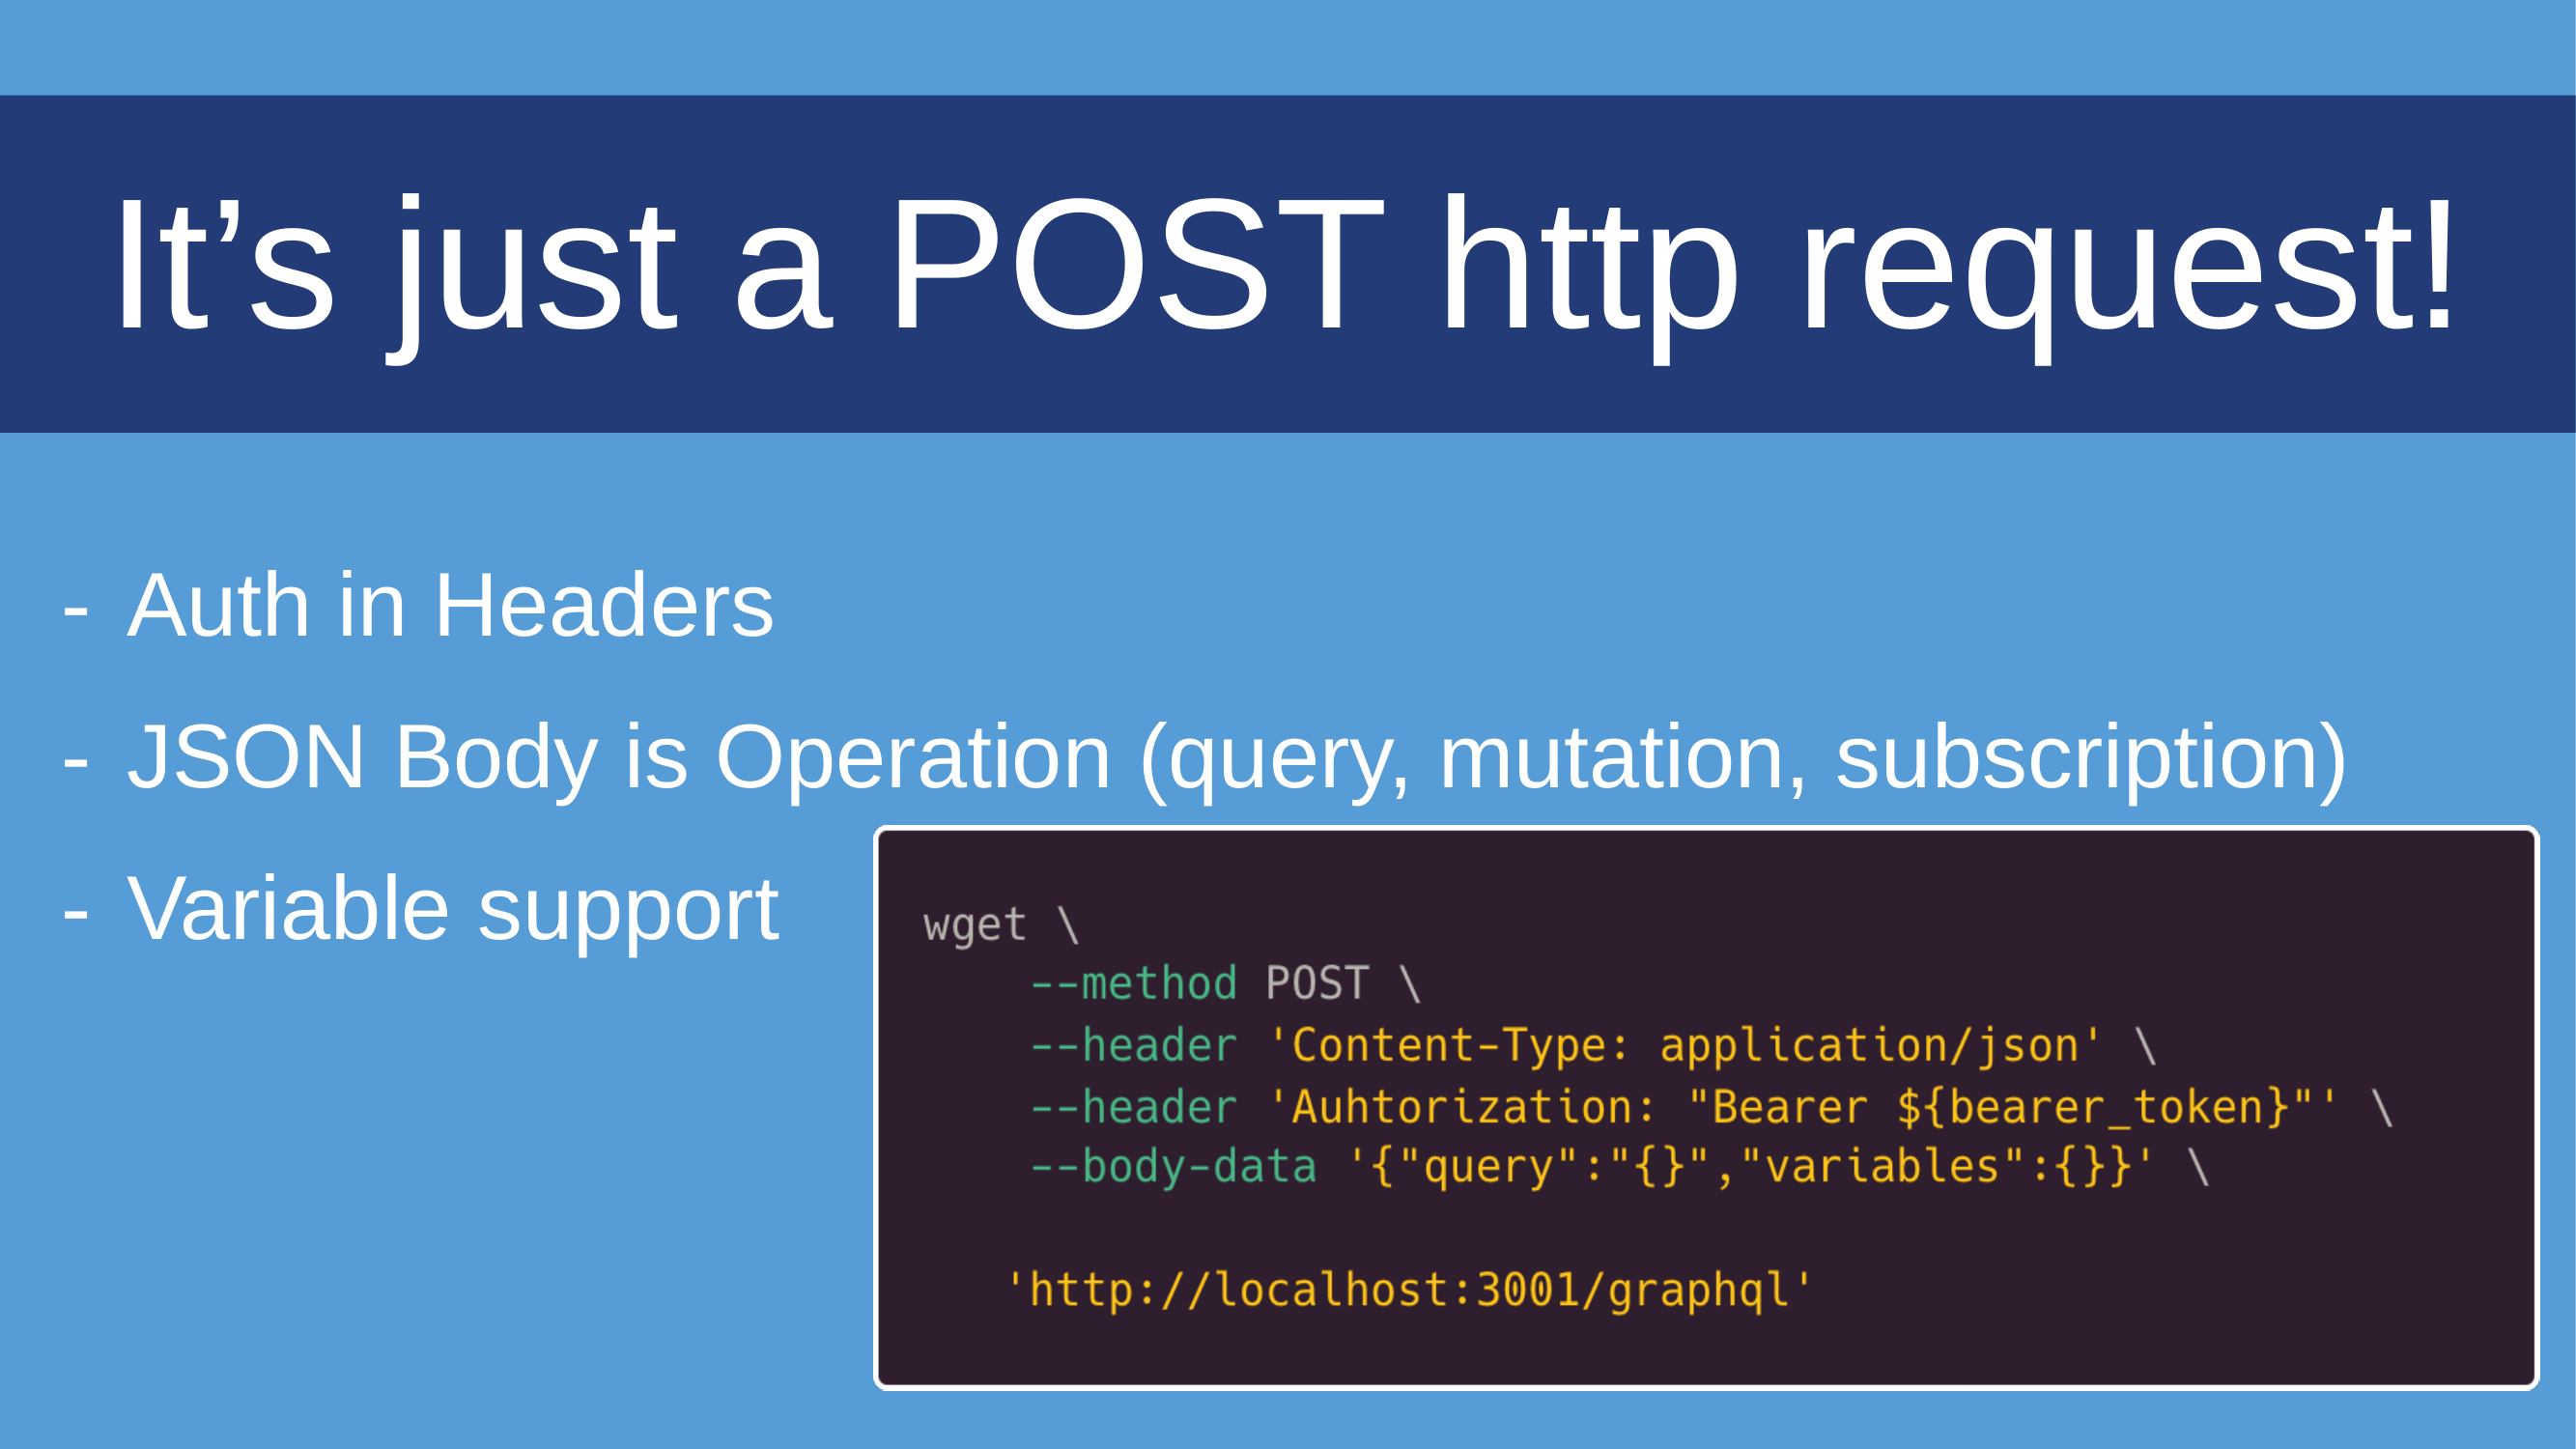

It’s just a POST http request!
# Auth in Headers
JSON Body is Operation (query, mutation, subscription)
Variable support